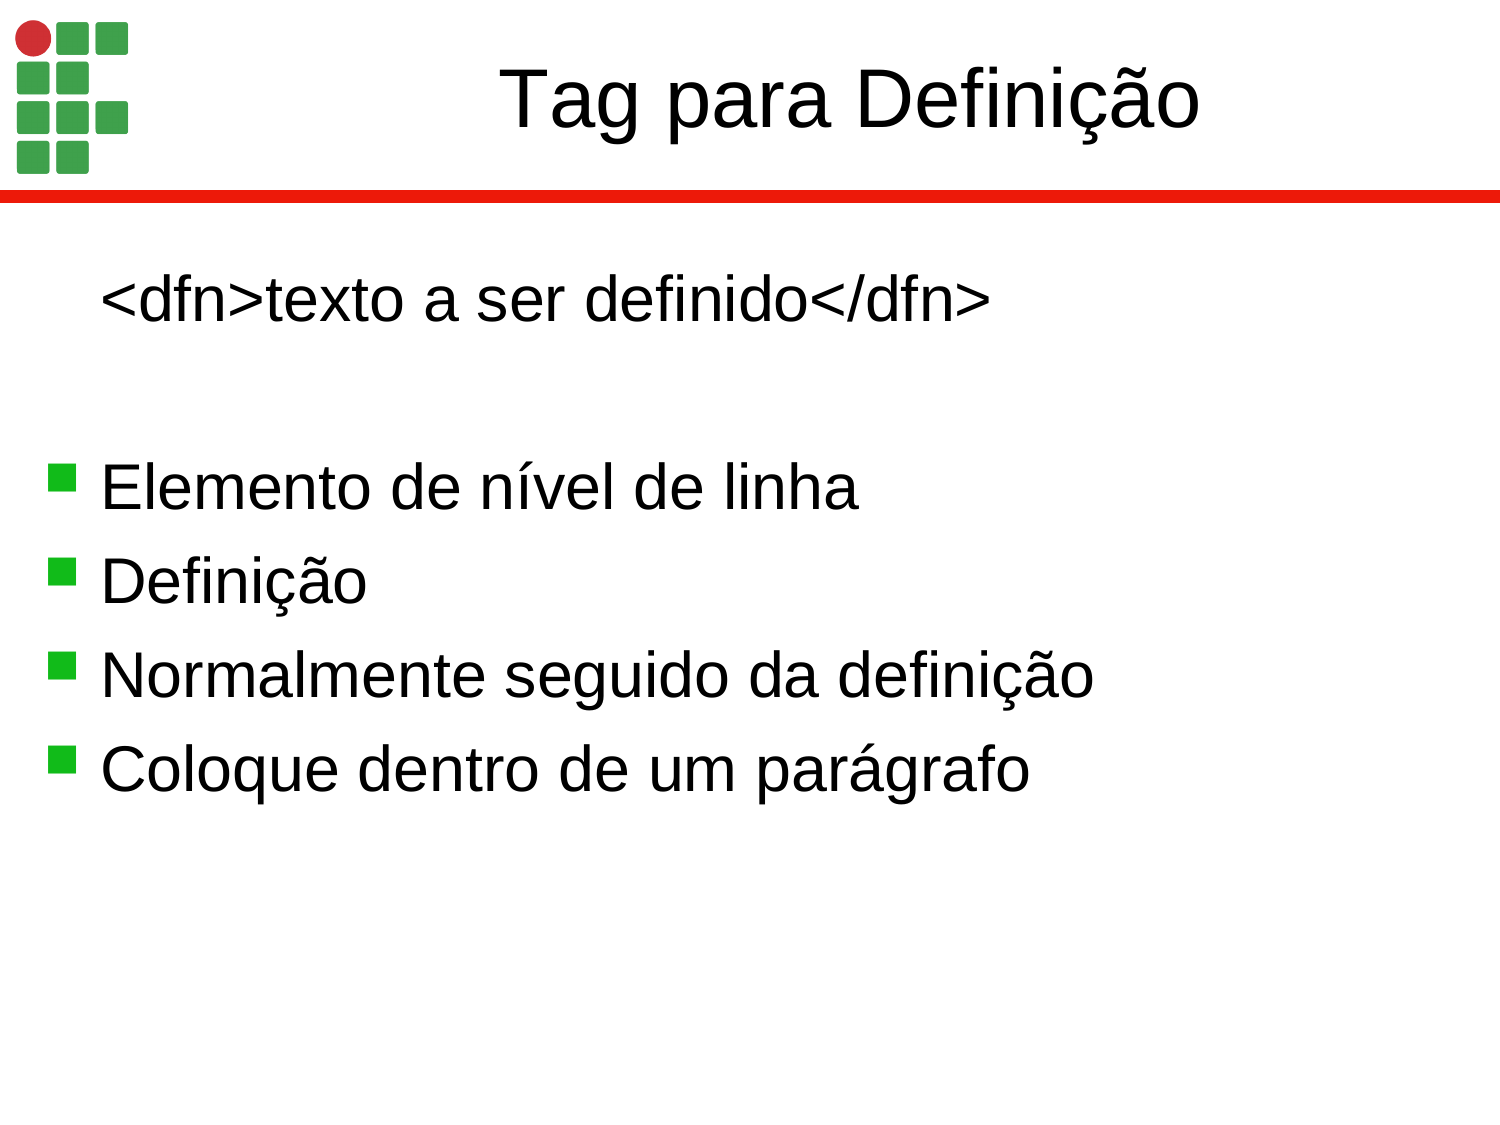

# Tag para Definição
<dfn>texto a ser definido</dfn>
Elemento de nível de linha
Definição
Normalmente seguido da definição
Coloque dentro de um parágrafo